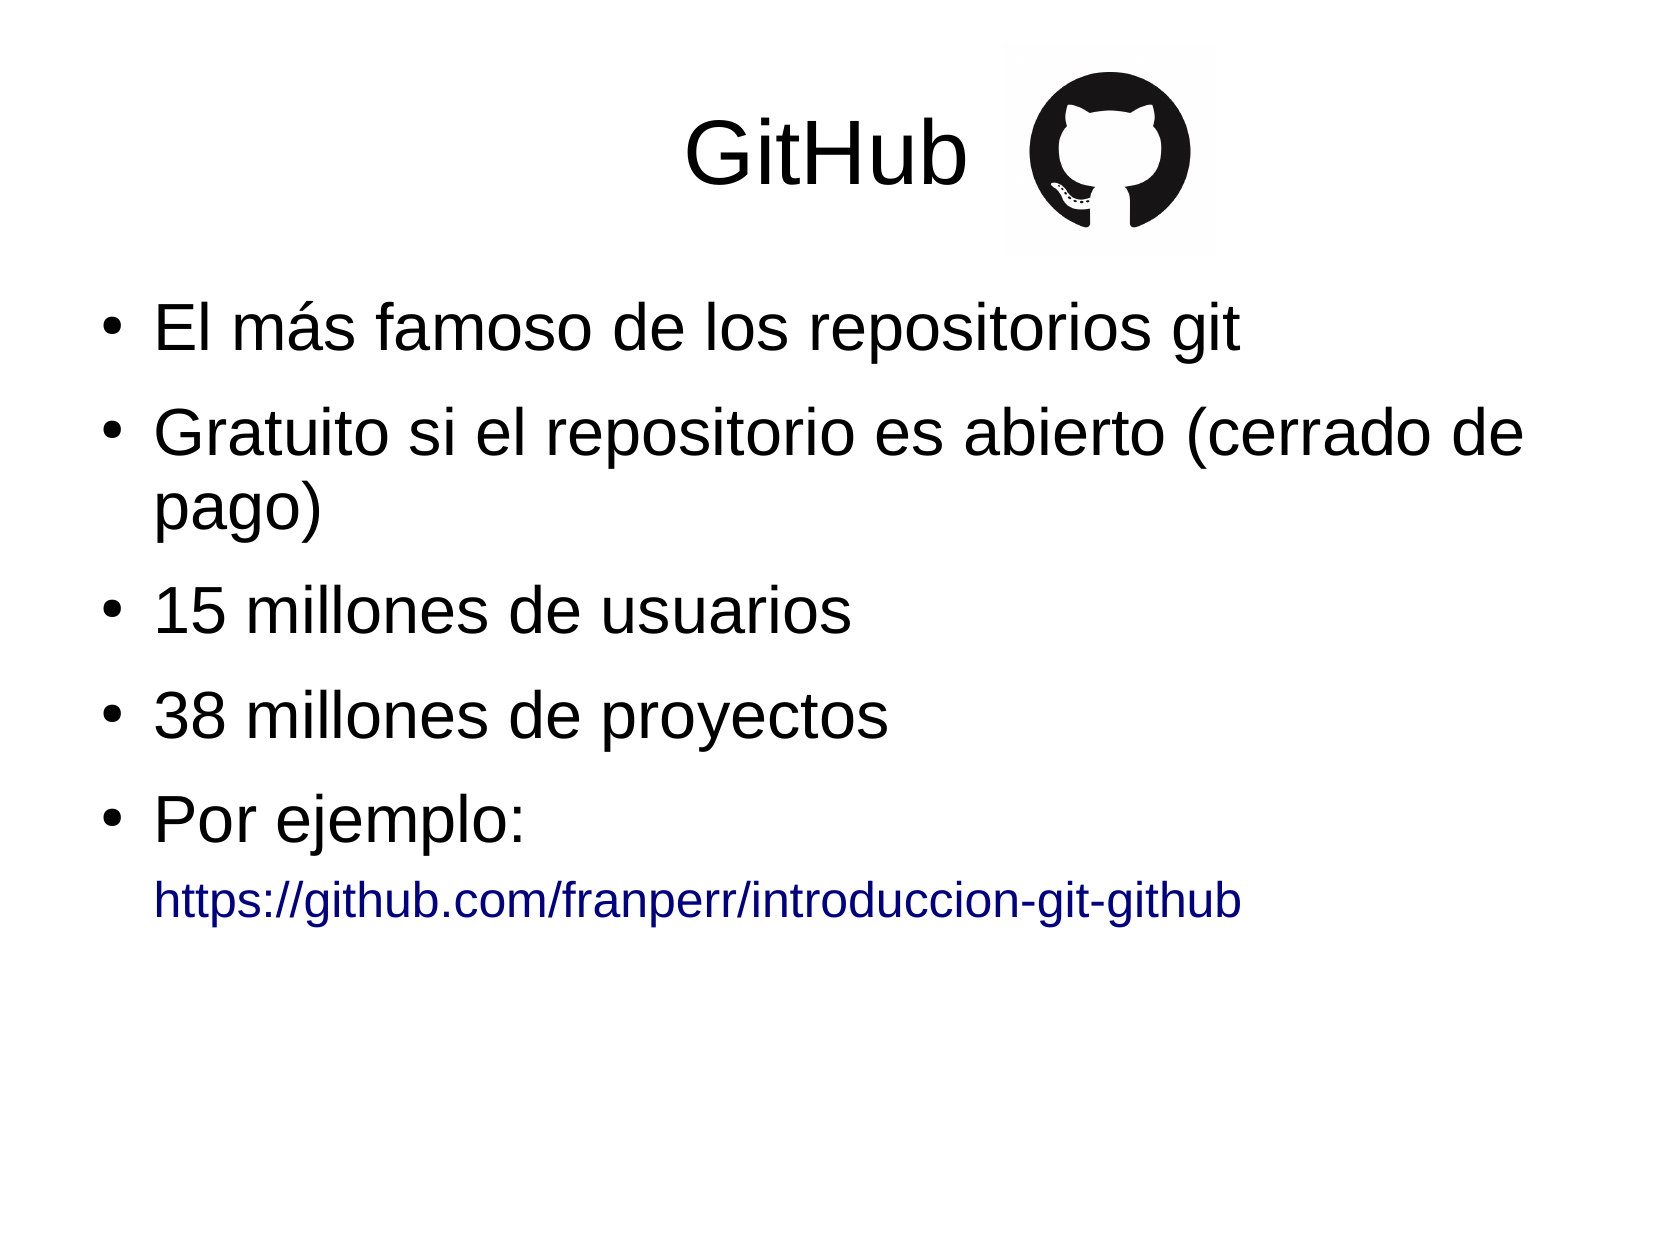

# GitHub
El más famoso de los repositorios git
Gratuito si el repositorio es abierto (cerrado de pago)
15 millones de usuarios
38 millones de proyectos
Por ejemplo: https://github.com/franperr/introduccion-git-github